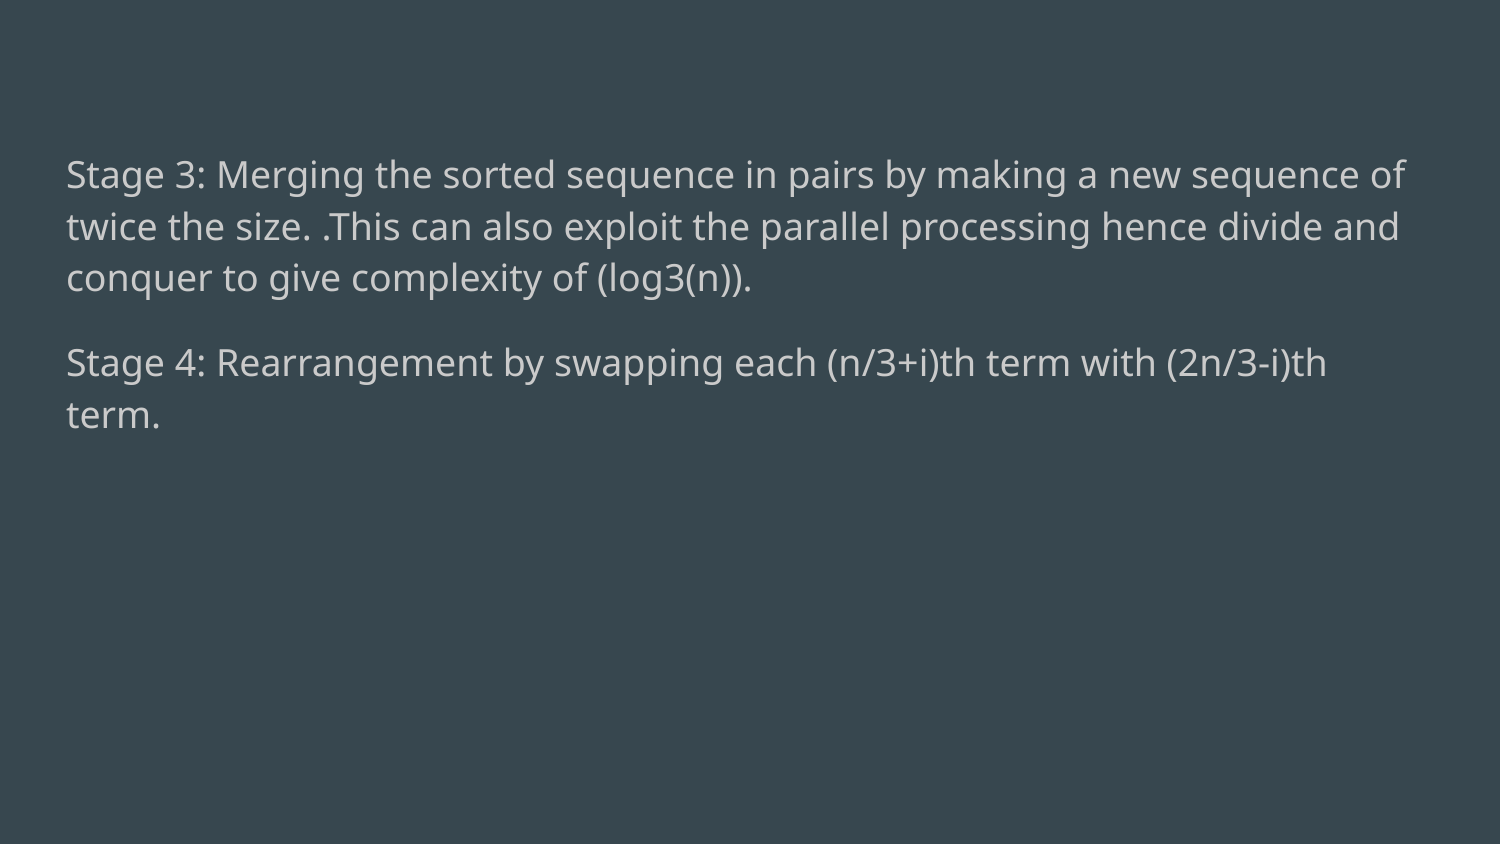

# Stage 3: Merging the sorted sequence in pairs by making a new sequence of twice the size. .This can also exploit the parallel processing hence divide and conquer to give complexity of (log3(n)).
Stage 4: Rearrangement by swapping each (n/3+i)th term with (2n/3-i)th term.